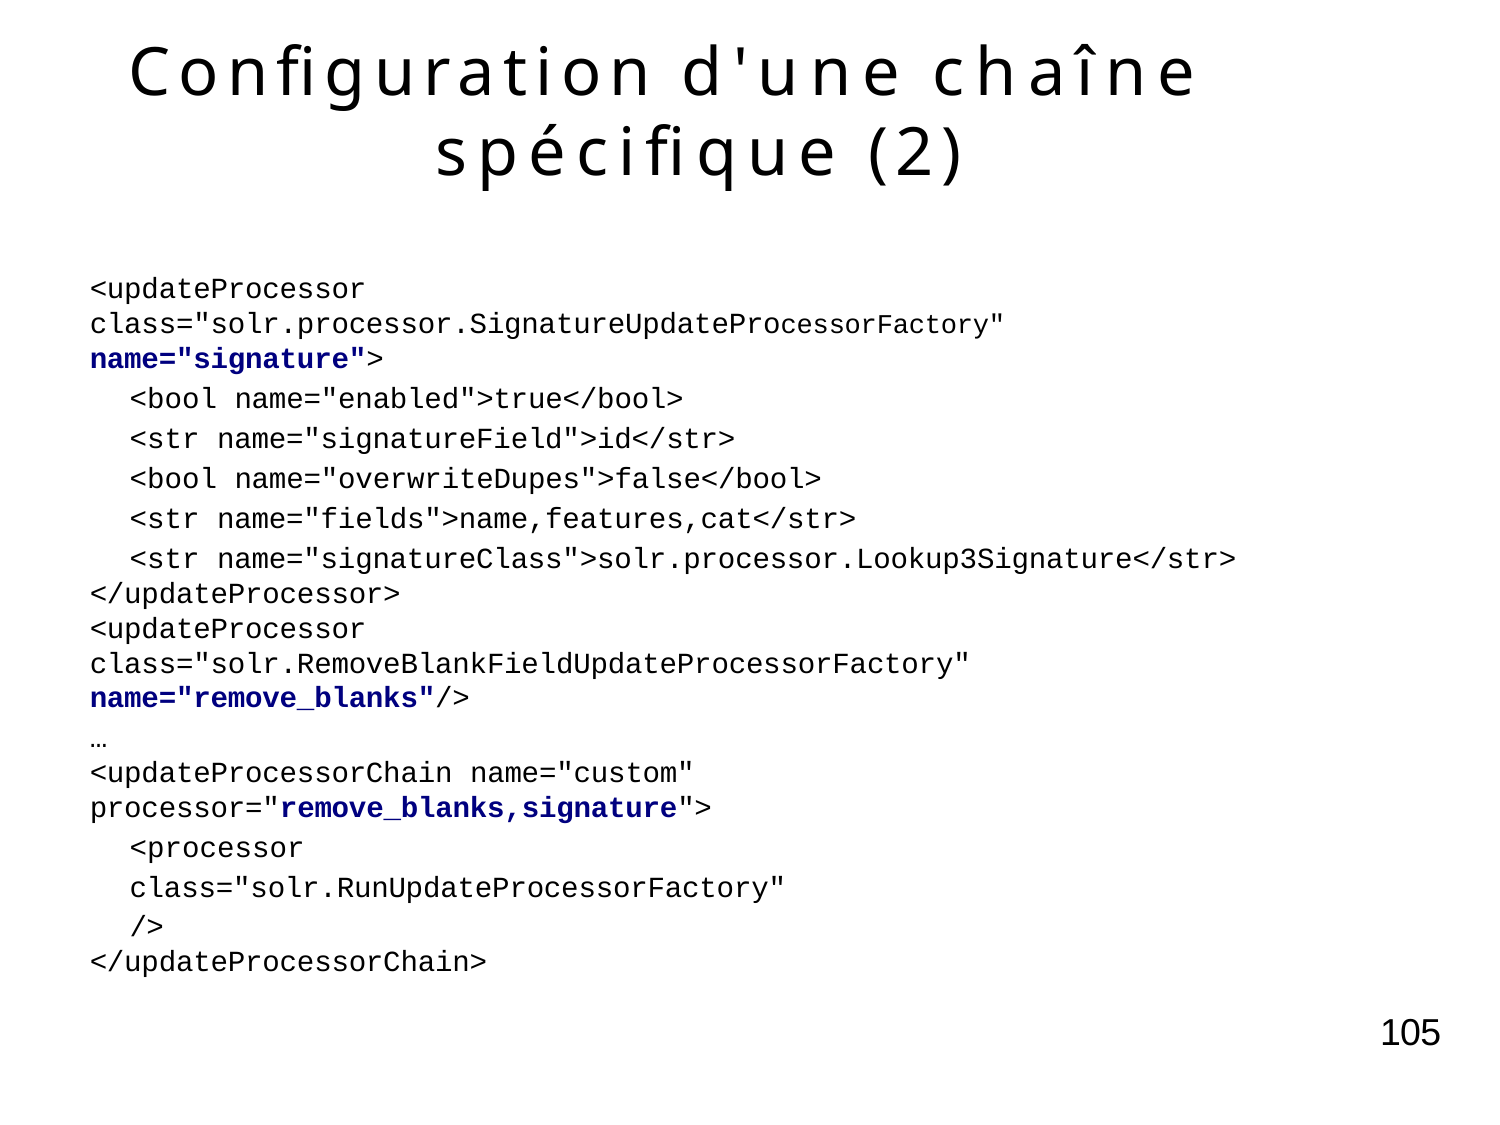

# Configuration d'une chaîne spécifique (2)
<updateProcessor class="solr.processor.SignatureUpdateProcessorFactory" name="signature">
<bool name="enabled">true</bool>
<str name="signatureField">id</str>
<bool name="overwriteDupes">false</bool>
<str name="fields">name,features,cat</str>
<str name="signatureClass">solr.processor.Lookup3Signature</str>
</updateProcessor>
<updateProcessor class="solr.RemoveBlankFieldUpdateProcessorFactory" name="remove_blanks"/>
…
<updateProcessorChain name="custom" processor="remove_blanks,signature">
<processor class="solr.RunUpdateProcessorFactory" />
</updateProcessorChain>
105